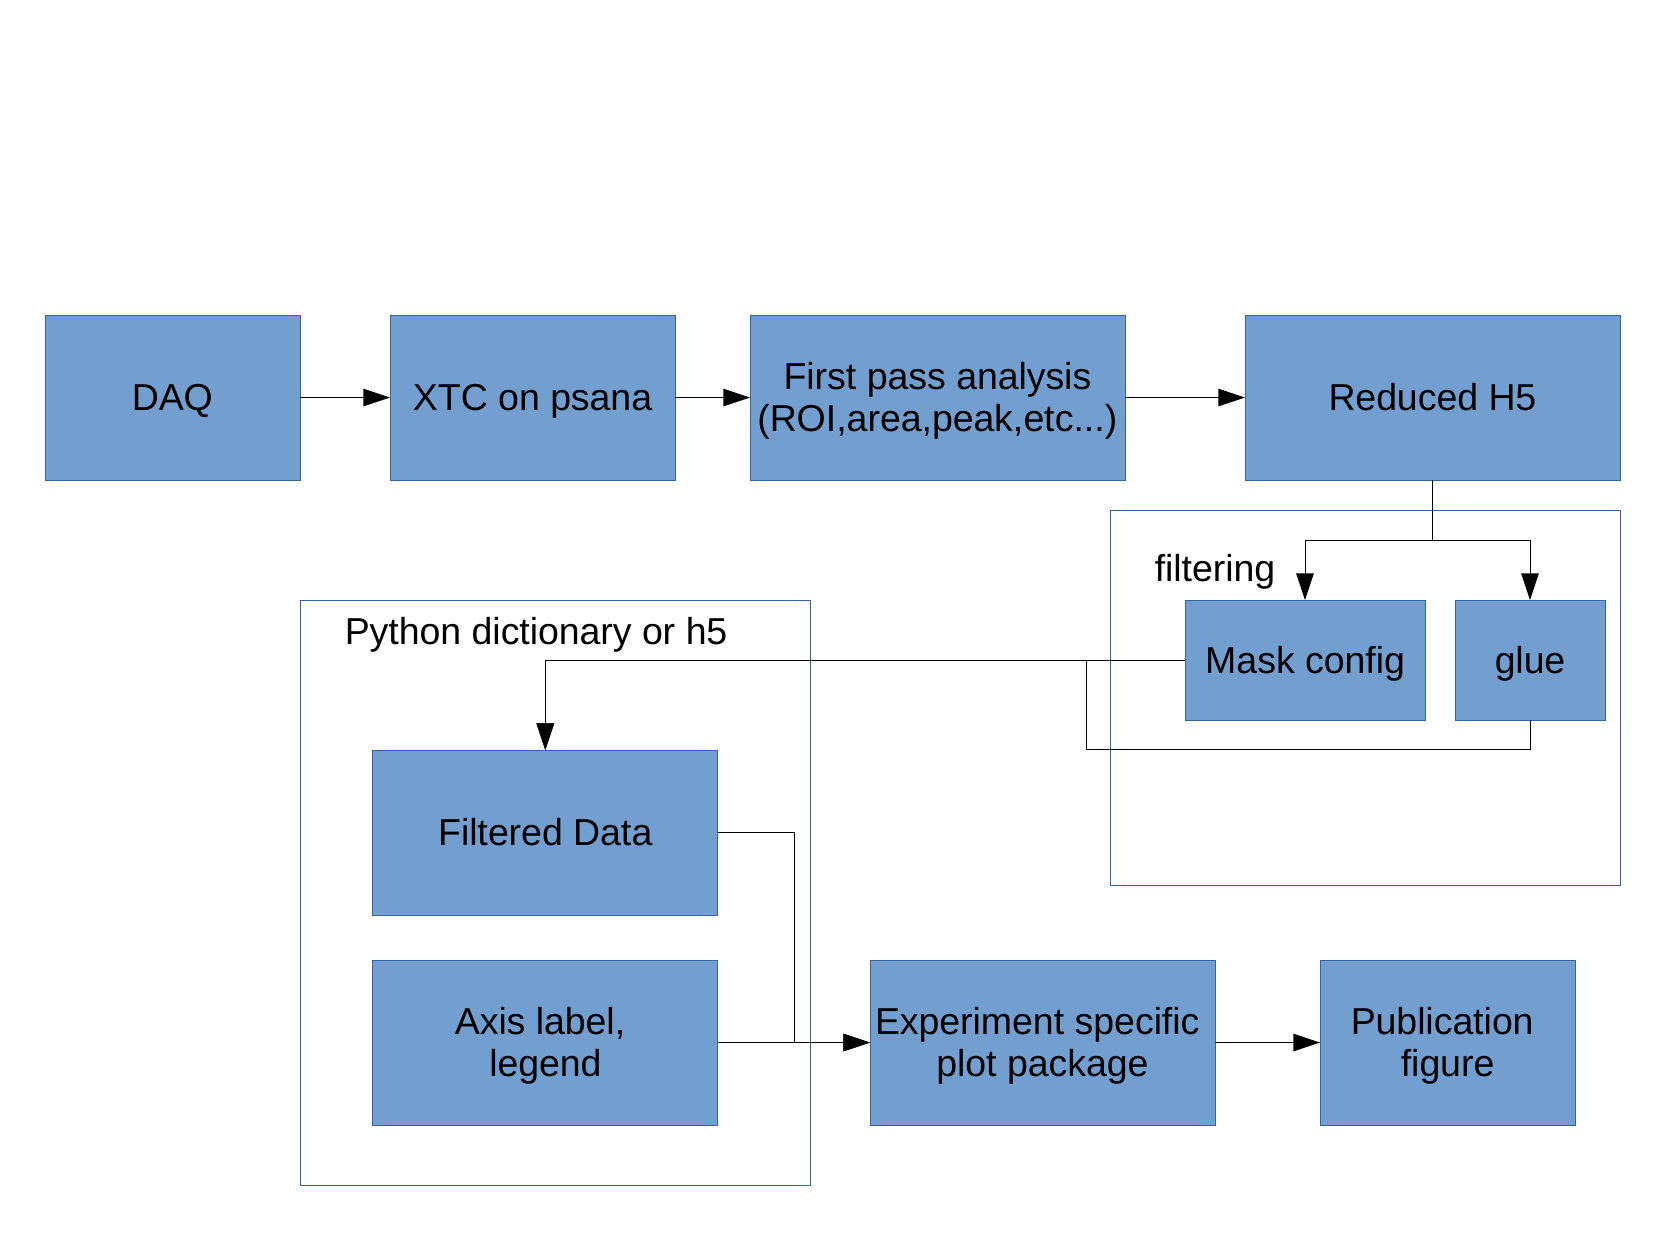

#
DAQ
XTC on psana
First pass analysis
(ROI,area,peak,etc...)
Reduced H5
filtering
Mask config
glue
Python dictionary or h5
Filtered Data
Axis label,
legend
Experiment specific
plot package
Publication
figure